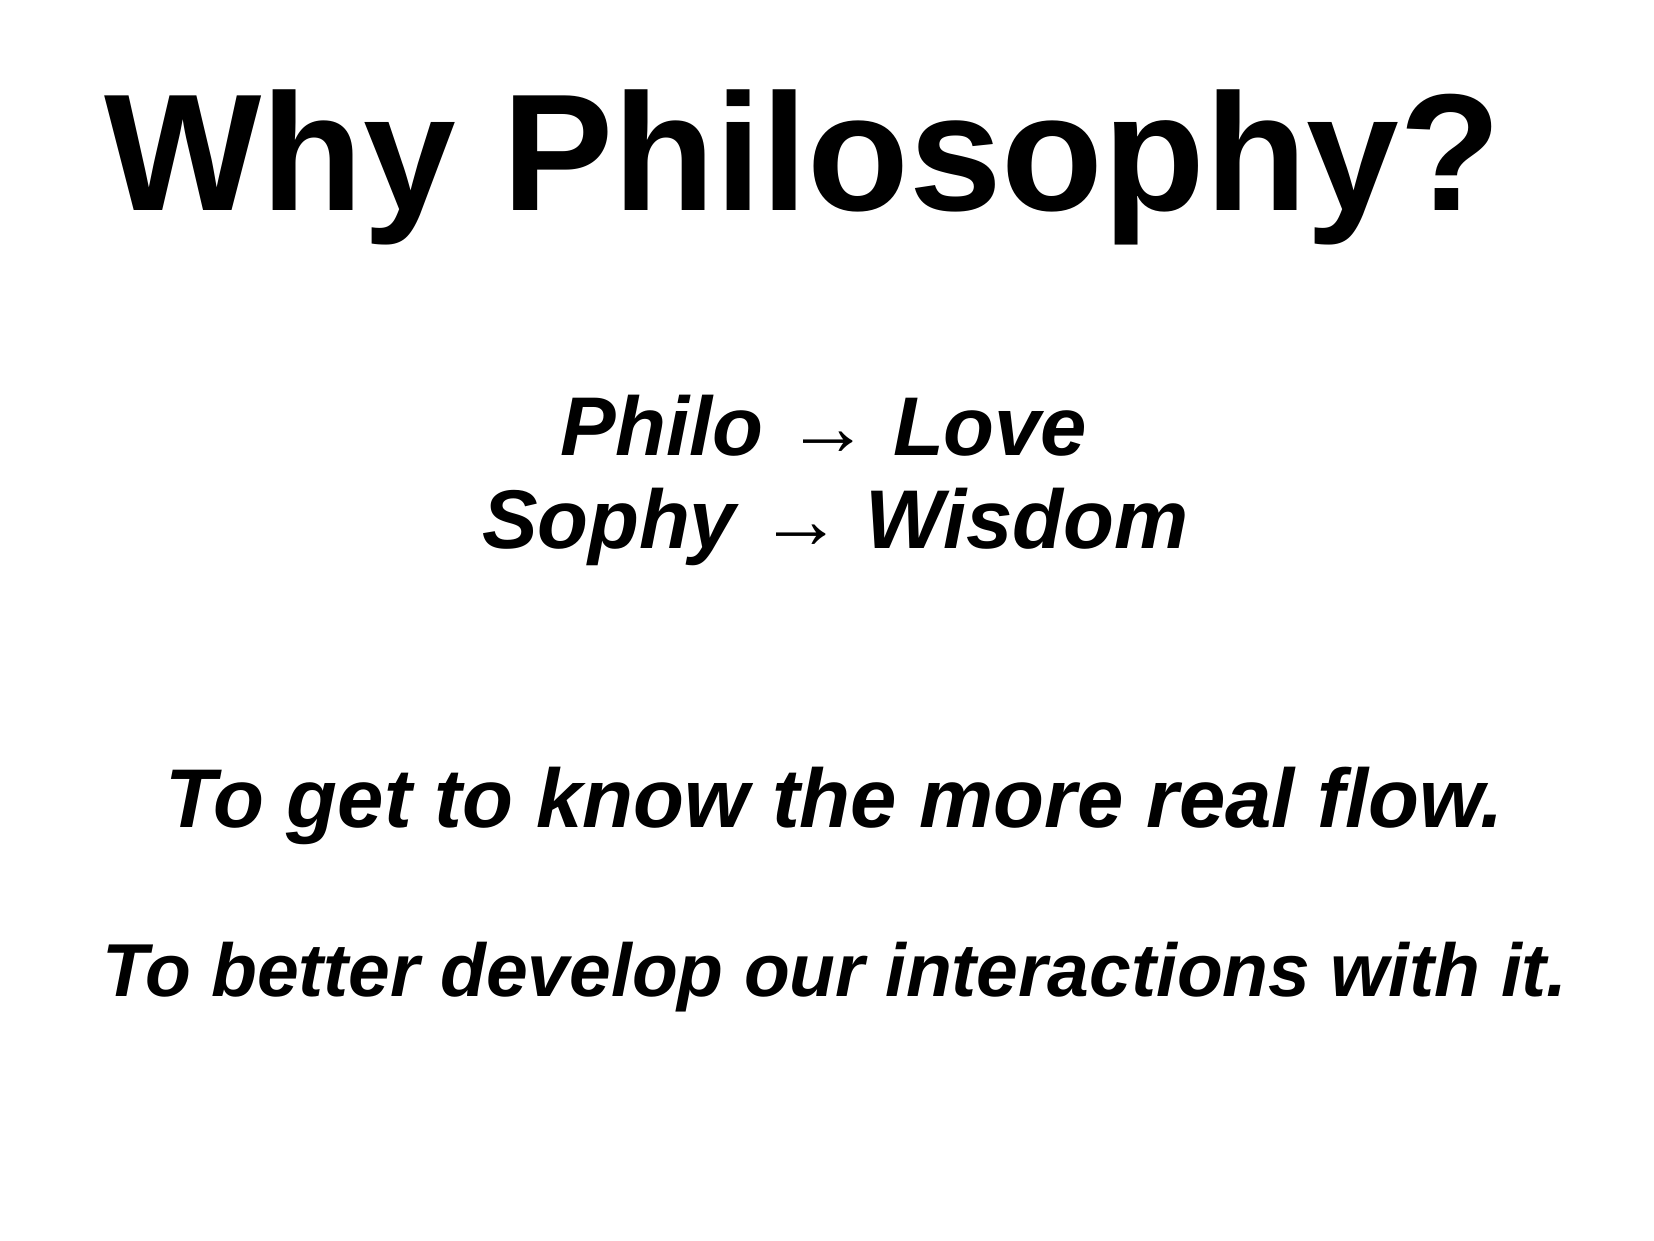

# Why Philosophy?
Philo → Love
Sophy → Wisdom
To get to know the more real flow.
To better develop our interactions with it.